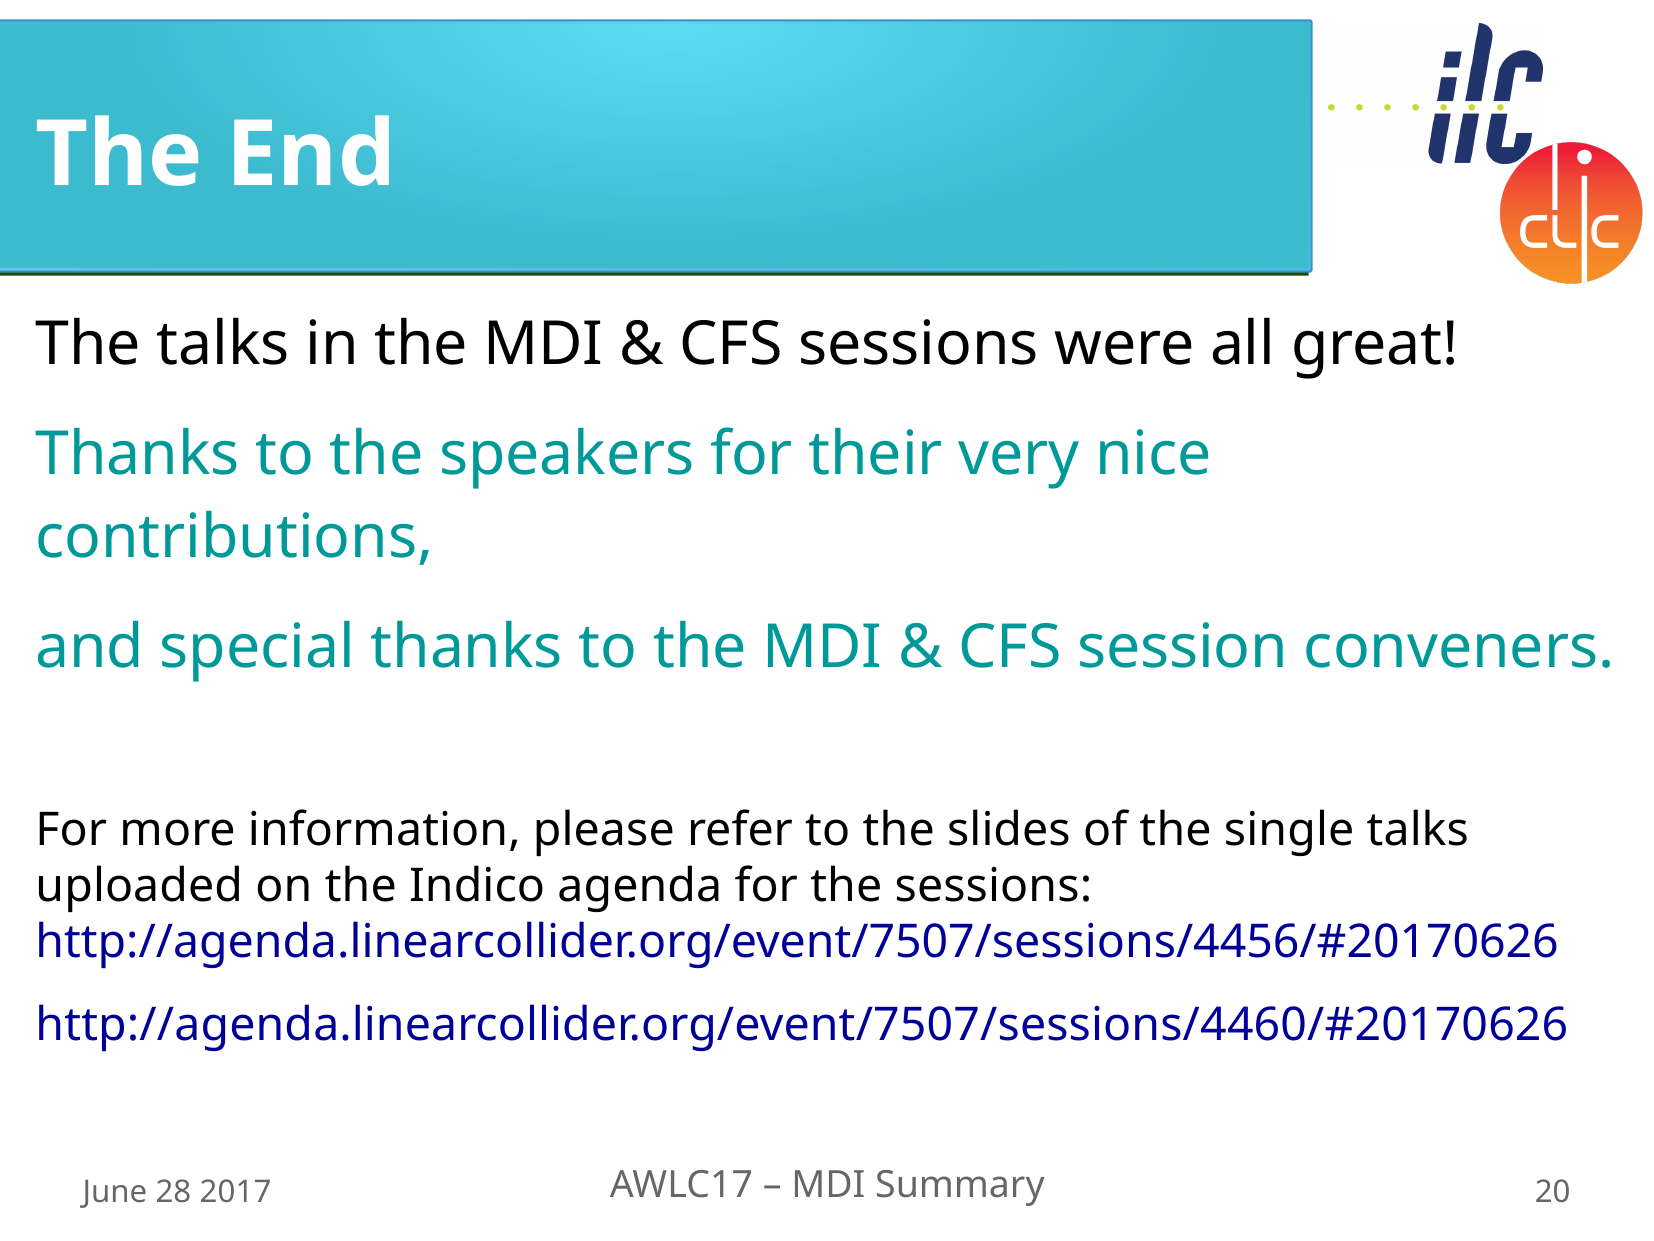

# The End
The talks in the MDI & CFS sessions were all great!
Thanks to the speakers for their very nice contributions,
and special thanks to the MDI & CFS session conveners.
For more information, please refer to the slides of the single talks uploaded on the Indico agenda for the sessions:
http://agenda.linearcollider.org/event/7507/sessions/4456/#20170626
http://agenda.linearcollider.org/event/7507/sessions/4460/#20170626
20